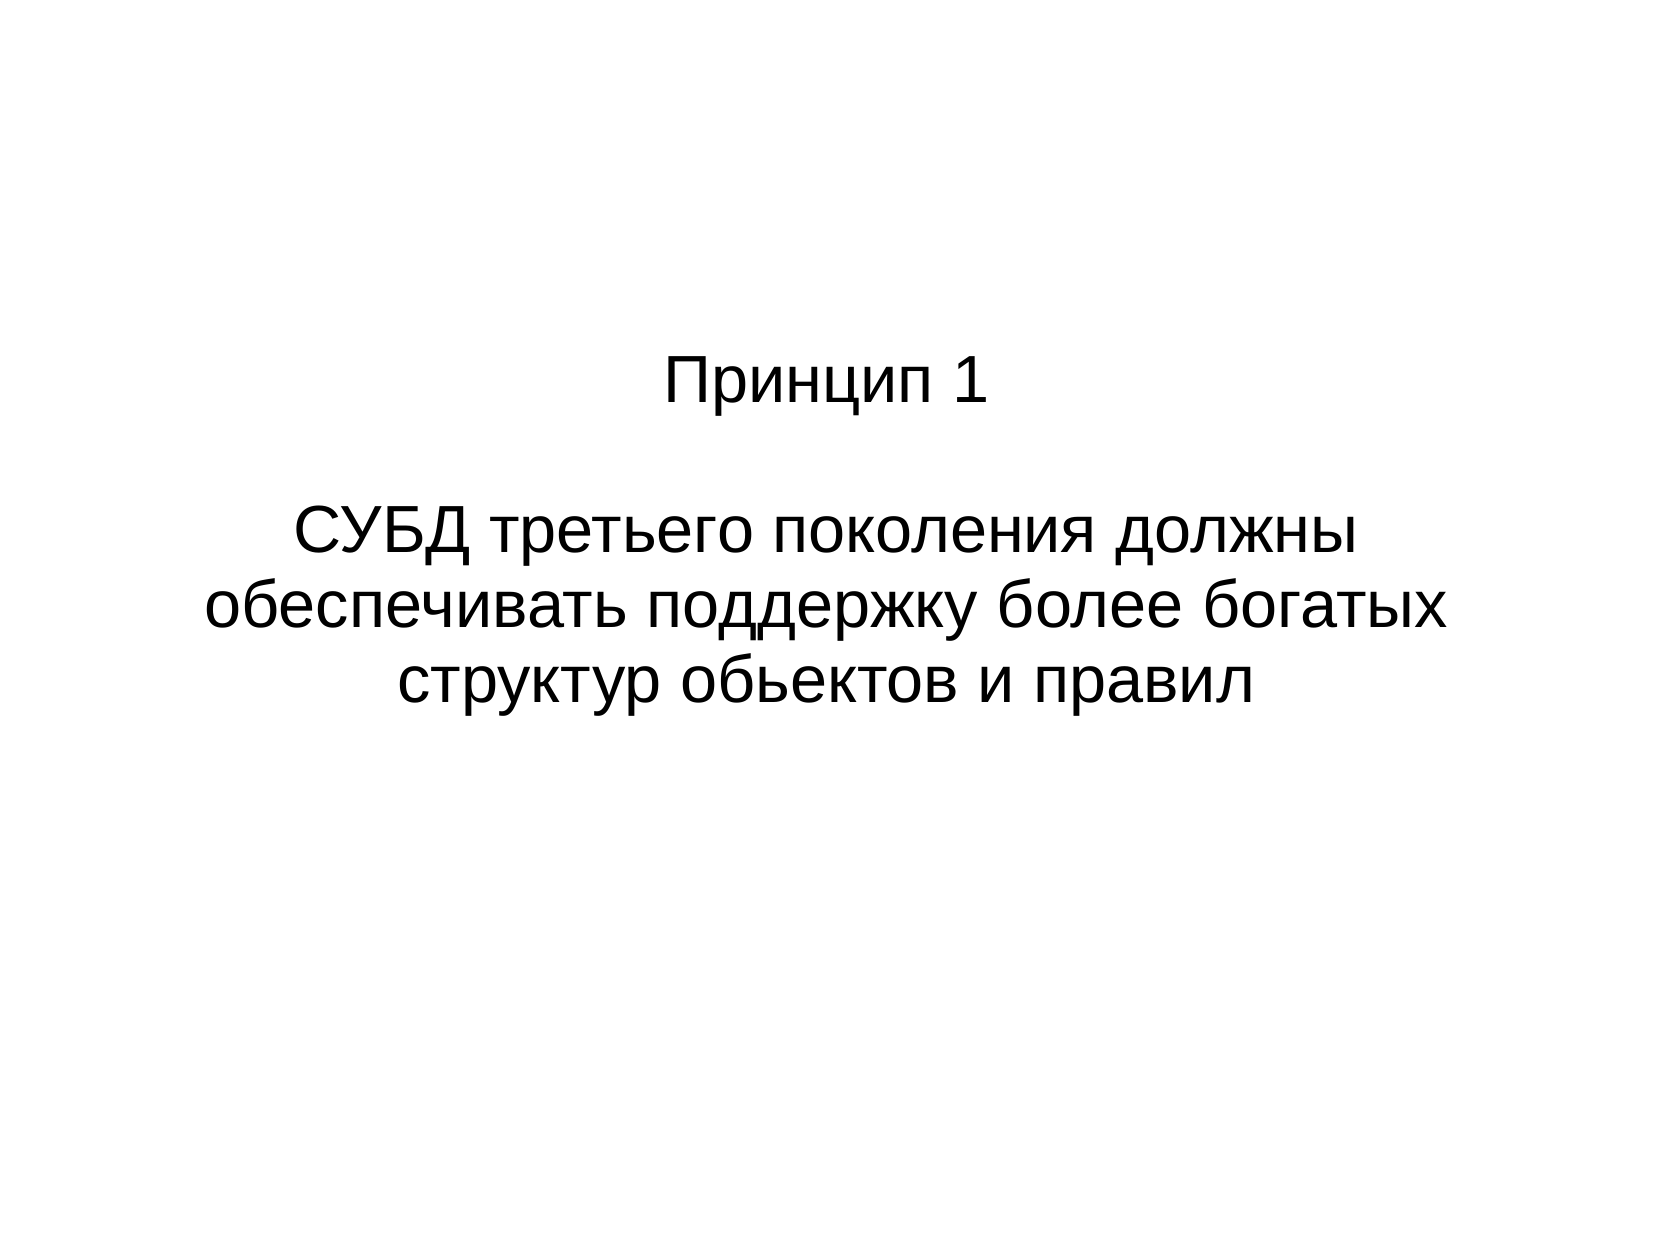

# Принцип 1
СУБД третьего поколения должны обеспечивать поддержку более богатых структур обьектов и правил